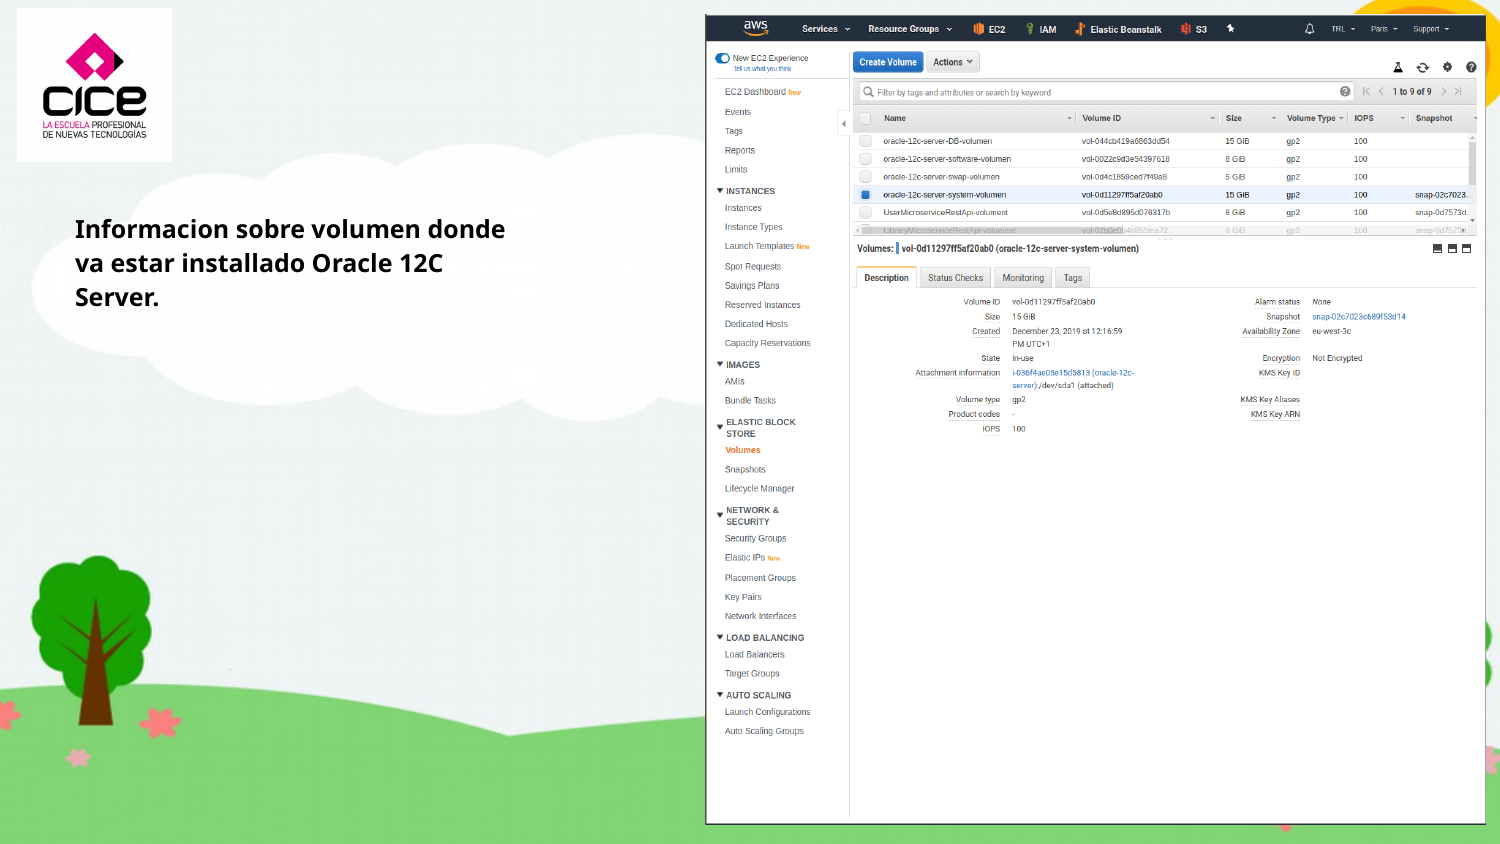

# Informacion sobre volumen donde va estar installado Oracle 12C Server.